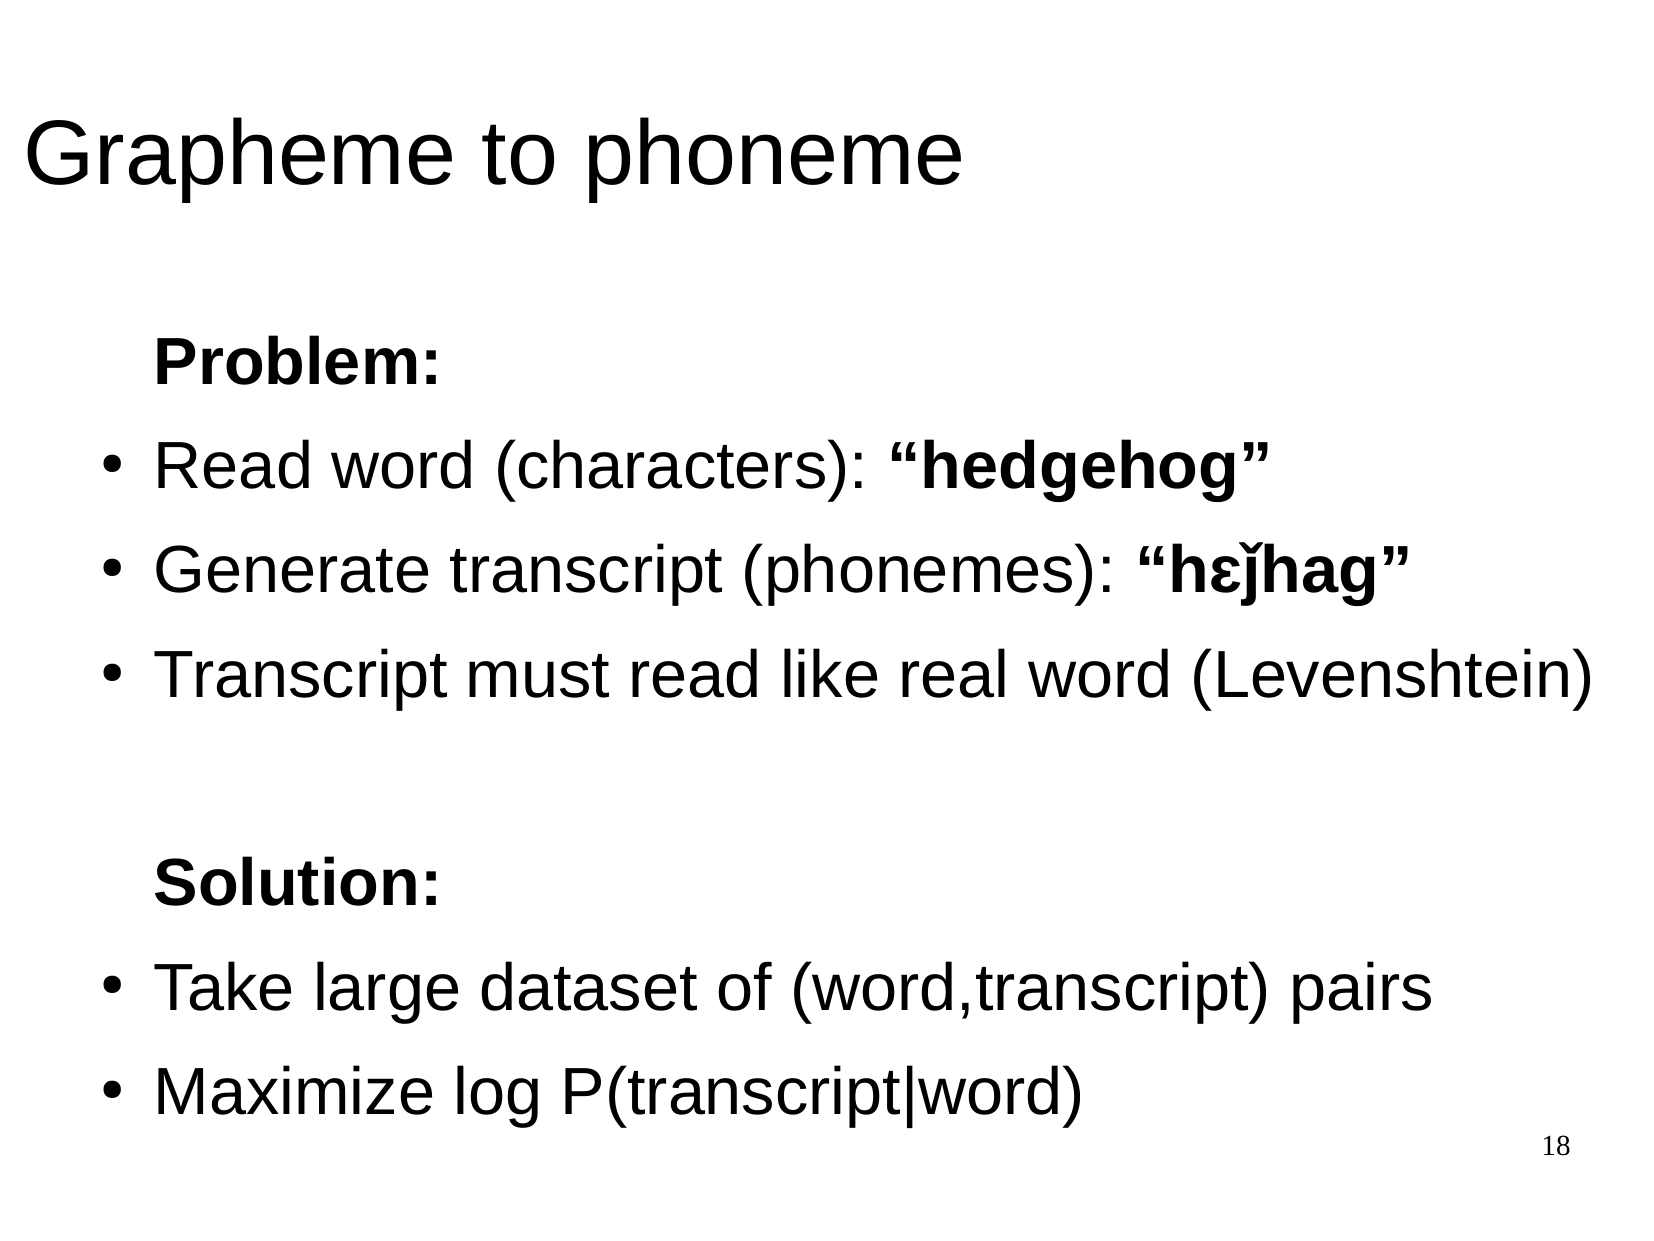

# Grapheme to phoneme
Problem:
Read word (characters): “hedgehog”
Generate transcript (phonemes): “hɛǰhag”
Transcript must read like real word (Levenshtein)
Solution:
Take large dataset of (word,transcript) pairs
Maximize log P(transcript|word)
18